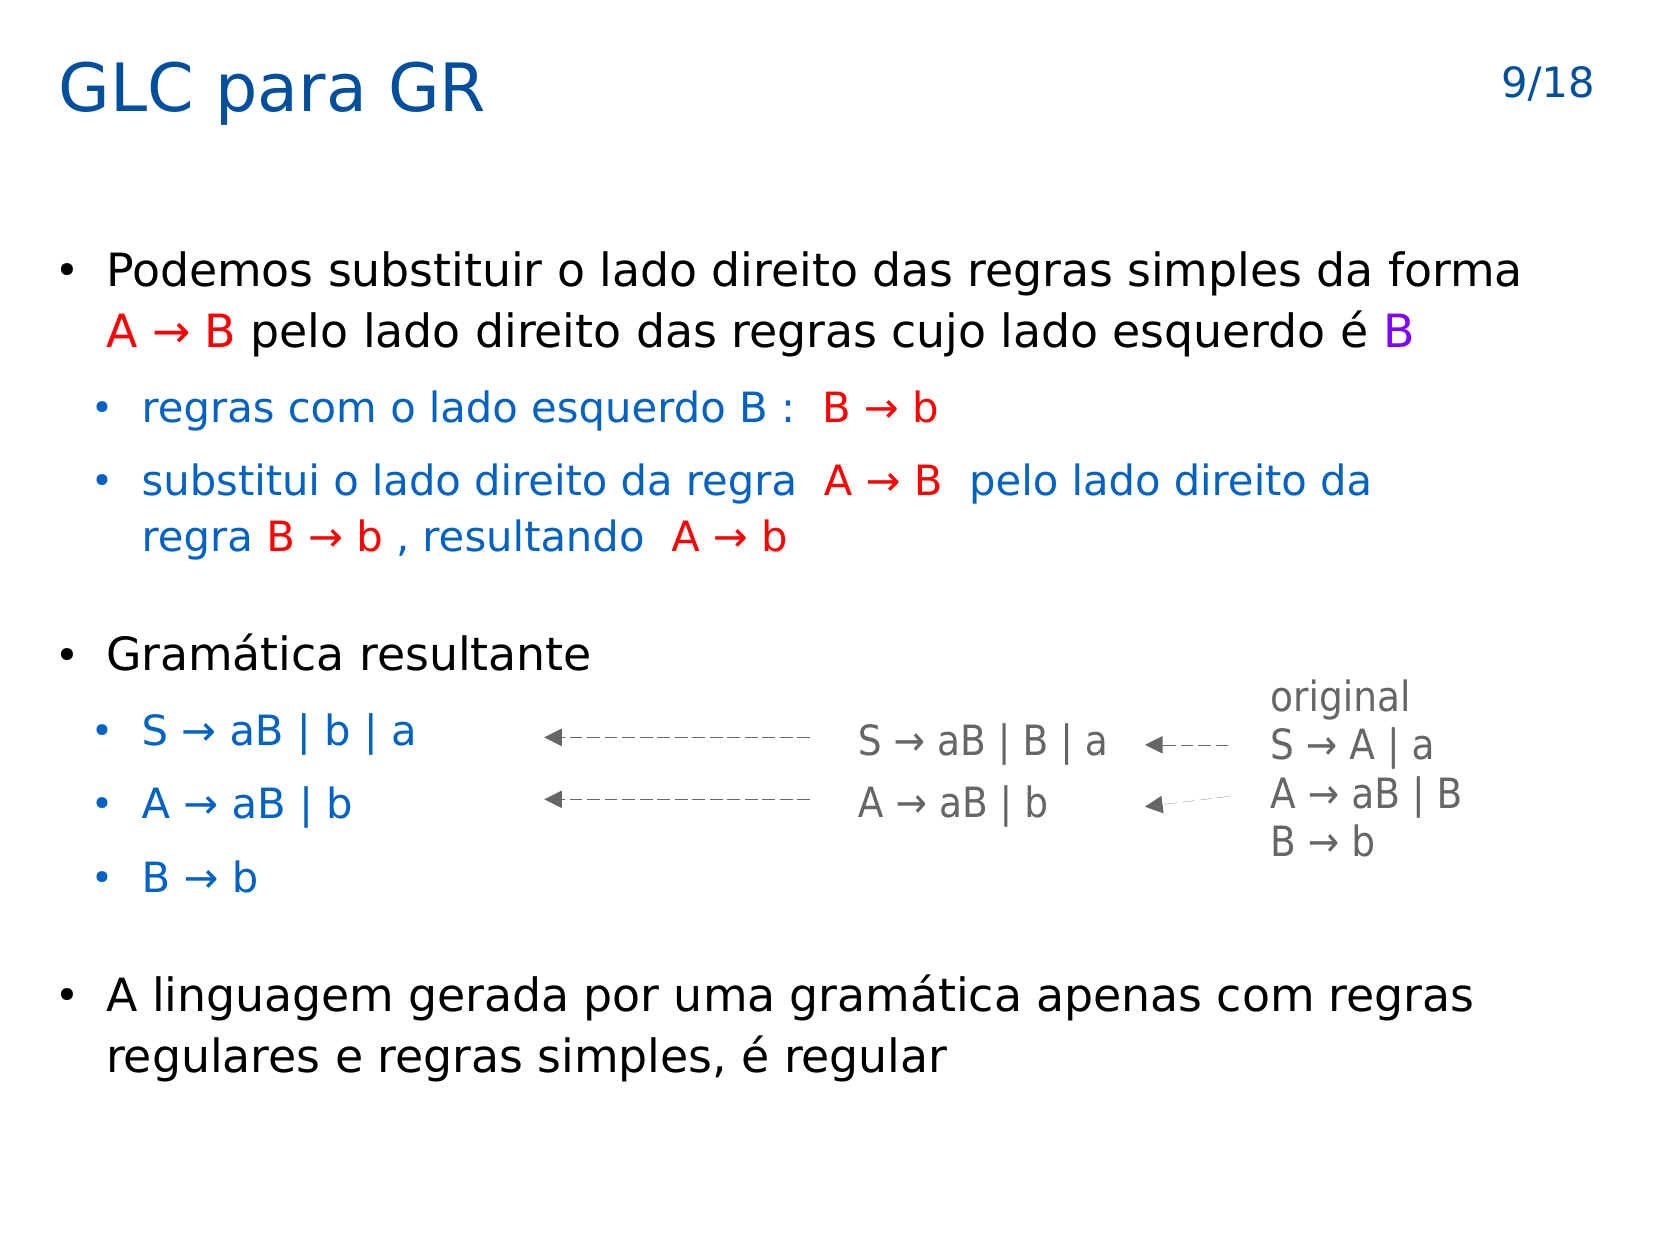

# GLC para GR
9
Podemos substituir o lado direito das regras simples da forma
A → B pelo lado direito das regras cujo lado esquerdo é B
regras com o lado esquerdo B : B → b
substitui o lado direito da regra A → B pelo lado direito da
regra B → b , resultando A → b
Gramática resultante
S → aB | b | a
A → aB | b
B → b
A linguagem gerada por uma gramática apenas com regras regulares e regras simples, é regular
original
S → A | a
A → aB | B
B → b
S → aB | B | a
A → aB | b